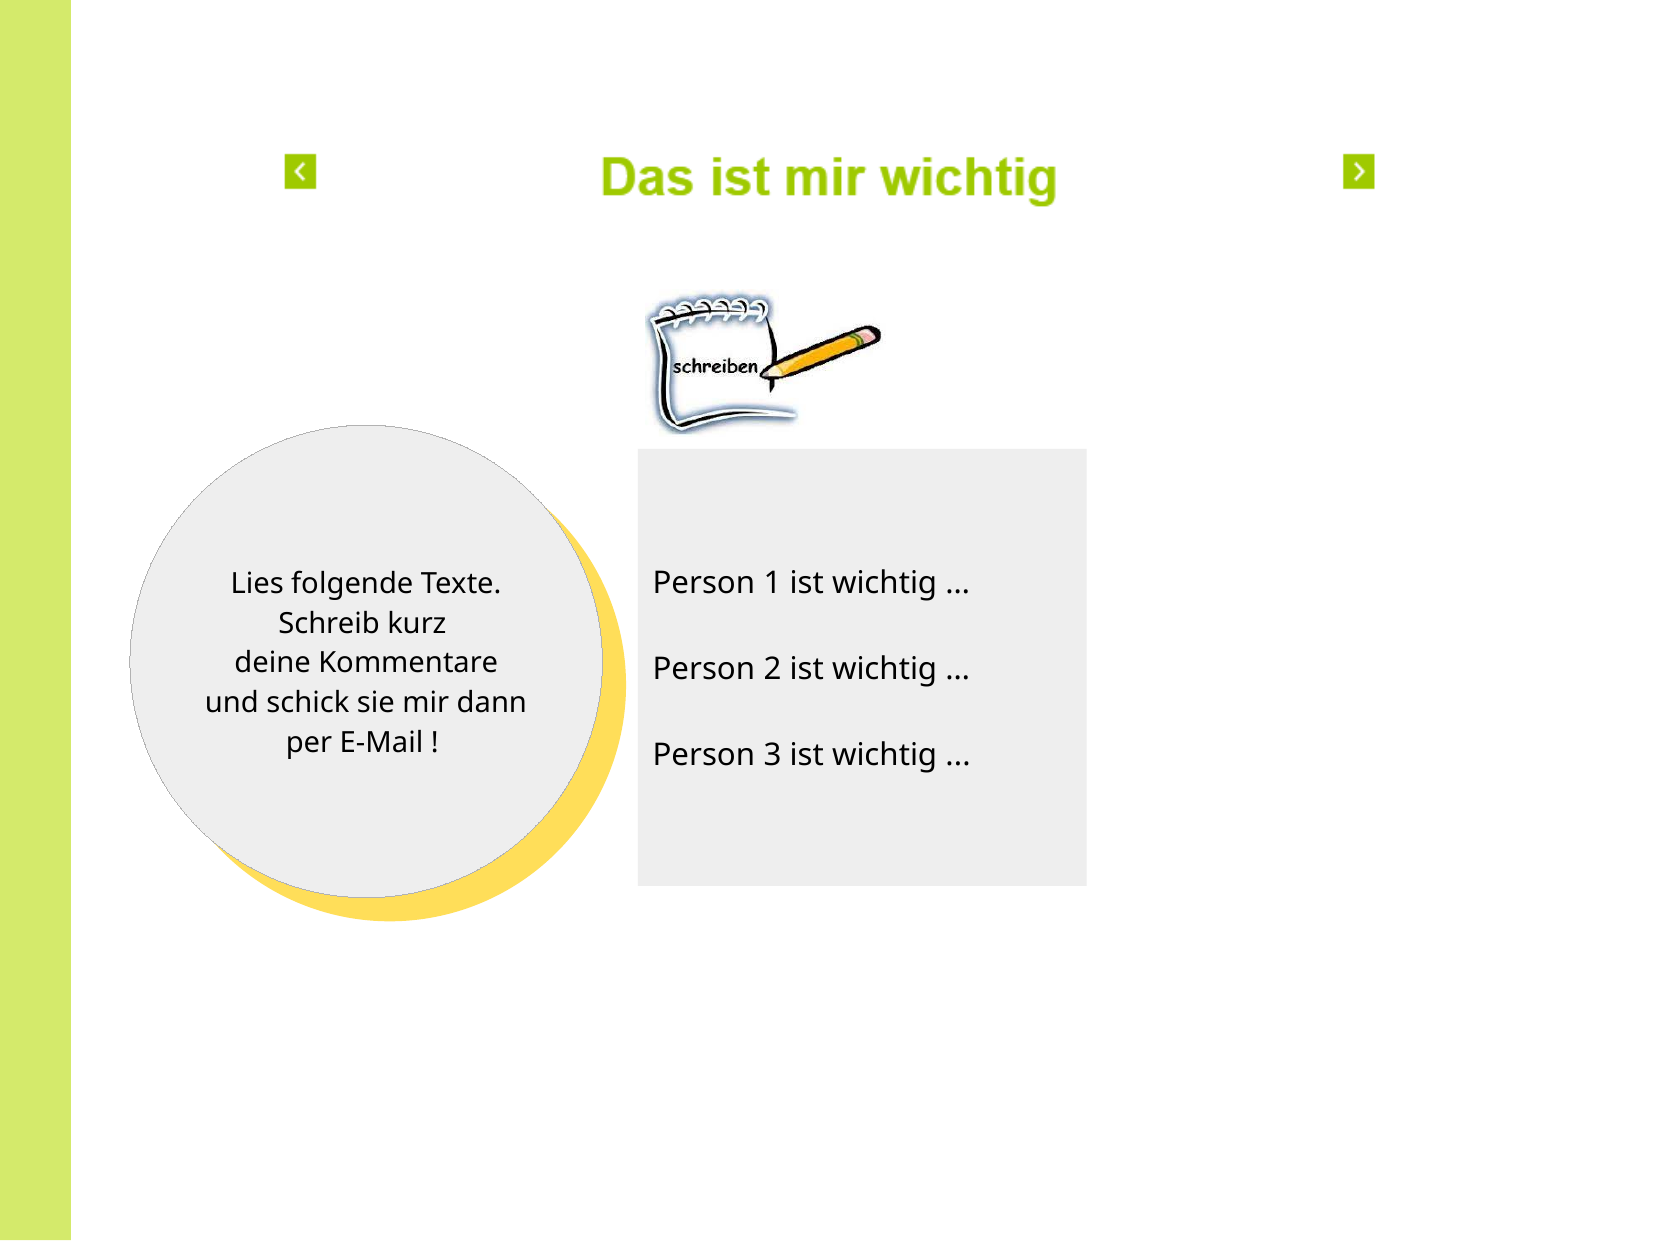

Lies folgende Texte.
Schreib kurz
deine Kommentare
und schick sie mir dann
per E-Mail !
Person 1 ist wichtig …
Person 2 ist wichtig …
Person 3 ist wichtig ...